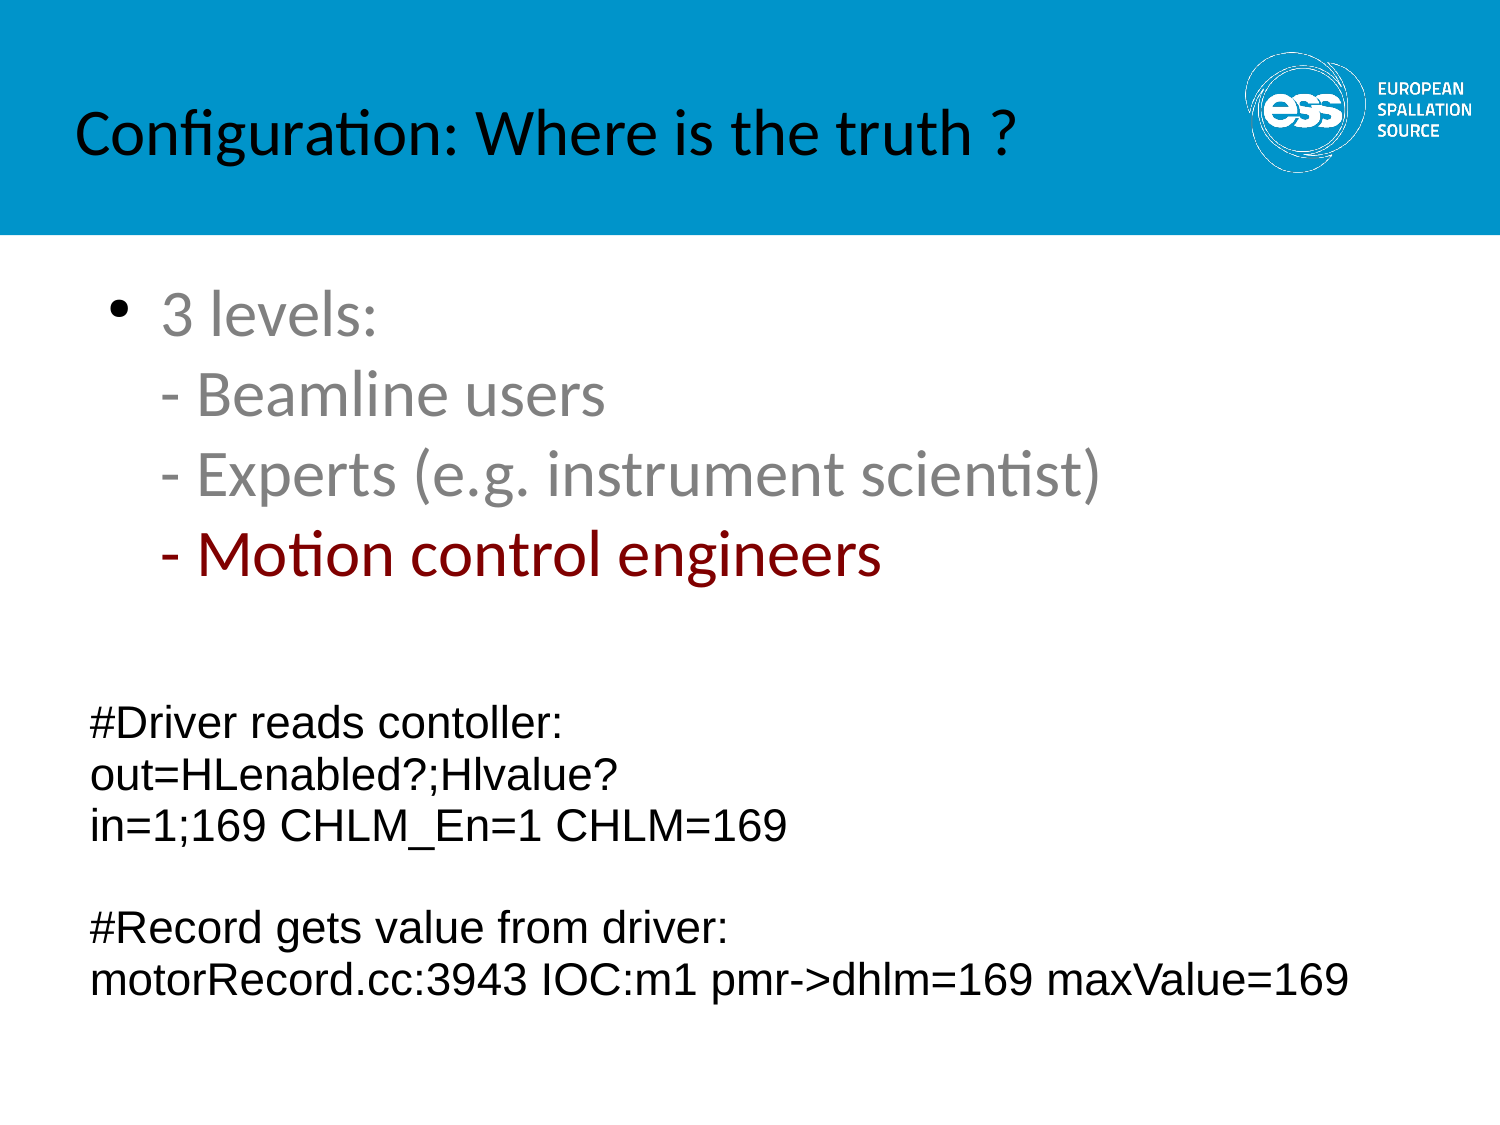

# Configuration: Where is the truth ?
3 levels:
- Beamline users
- Experts (e.g. instrument scientist)
- Motion control engineers
#Driver reads contoller:
out=HLenabled?;Hlvalue?
in=1;169 CHLM_En=1 CHLM=169
#Record gets value from driver:
motorRecord.cc:3943 IOC:m1 pmr->dhlm=169 maxValue=169